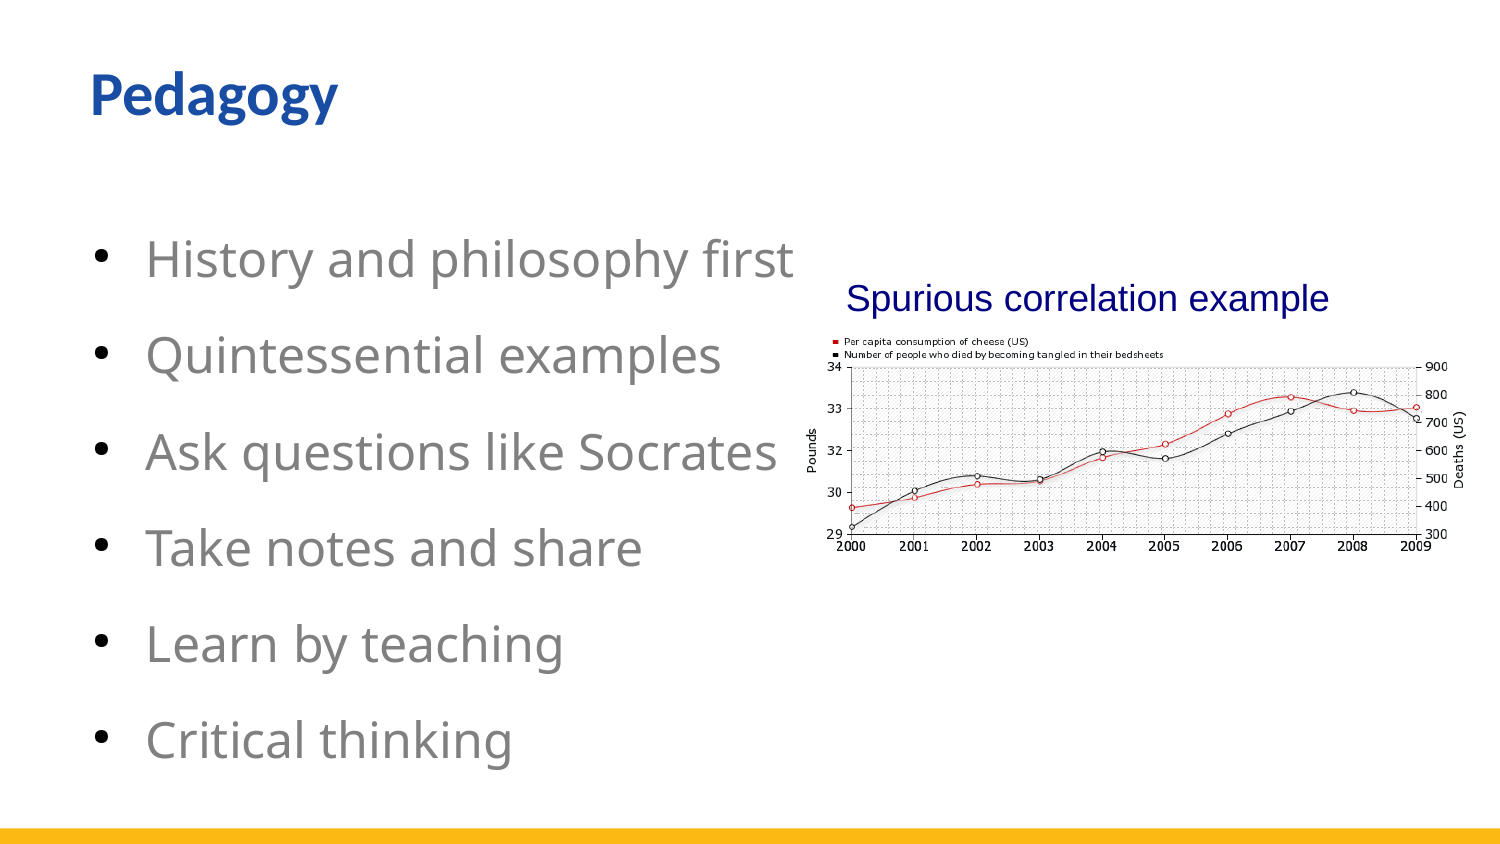

Pedagogy
# History and philosophy first
Quintessential examples
Ask questions like Socrates
Take notes and share
Learn by teaching
Critical thinking
 Spurious correlation example